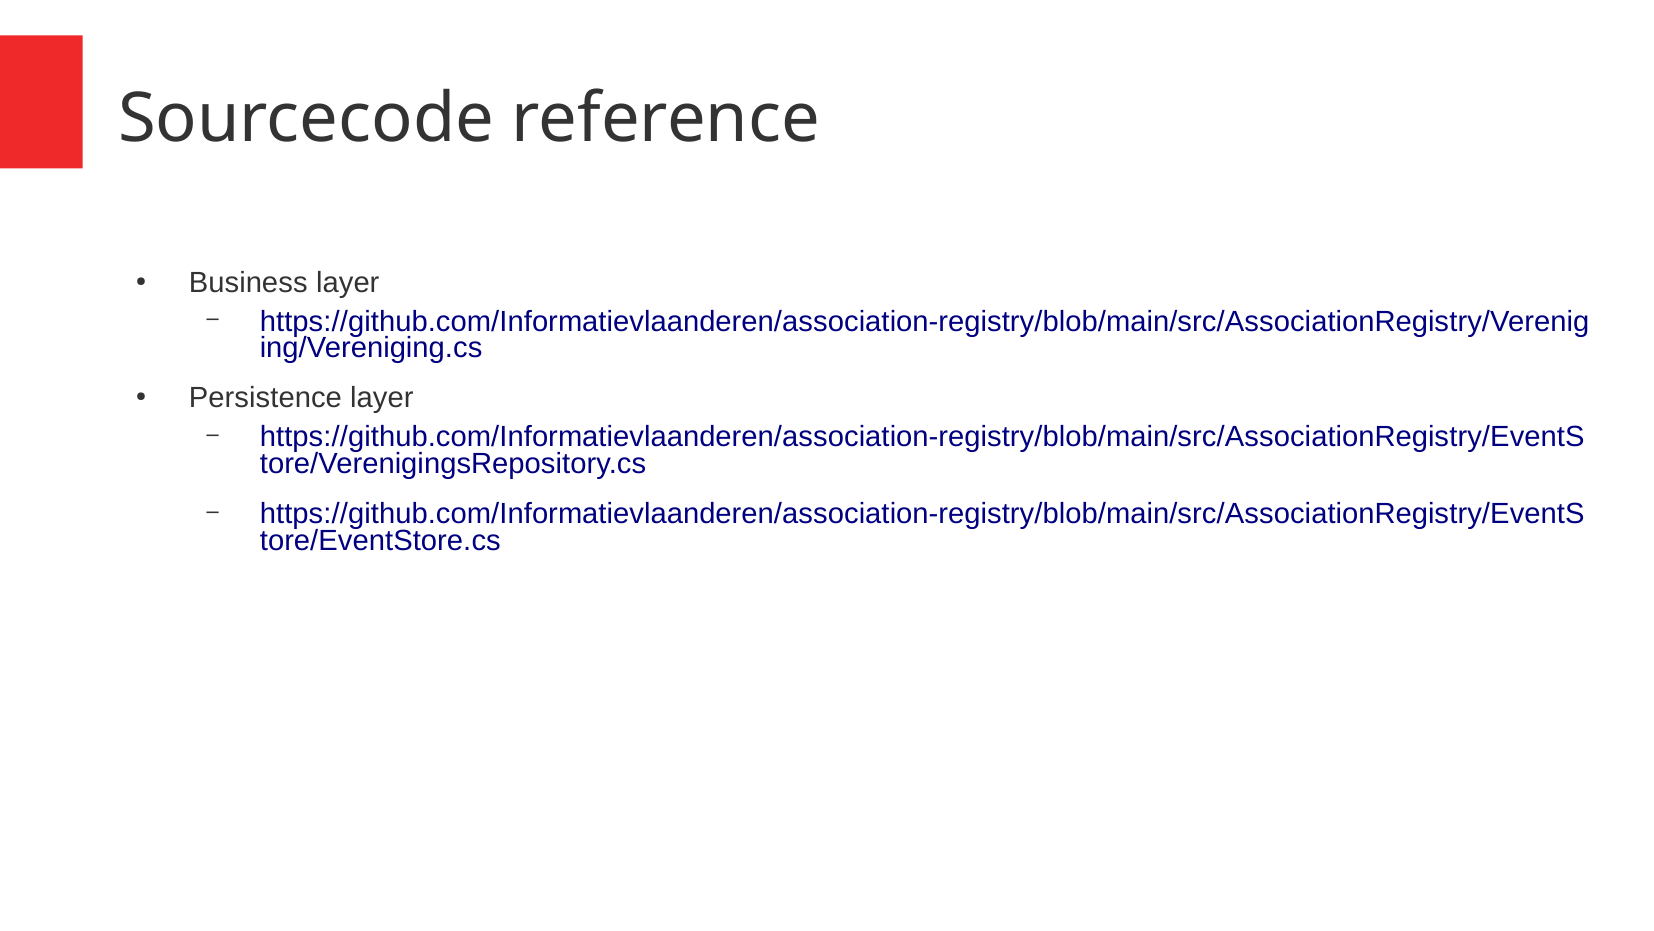

# Sourcecode reference
Business layer
https://github.com/Informatievlaanderen/association-registry/blob/main/src/AssociationRegistry/Vereniging/Vereniging.cs
Persistence layer
https://github.com/Informatievlaanderen/association-registry/blob/main/src/AssociationRegistry/EventStore/VerenigingsRepository.cs
https://github.com/Informatievlaanderen/association-registry/blob/main/src/AssociationRegistry/EventStore/EventStore.cs